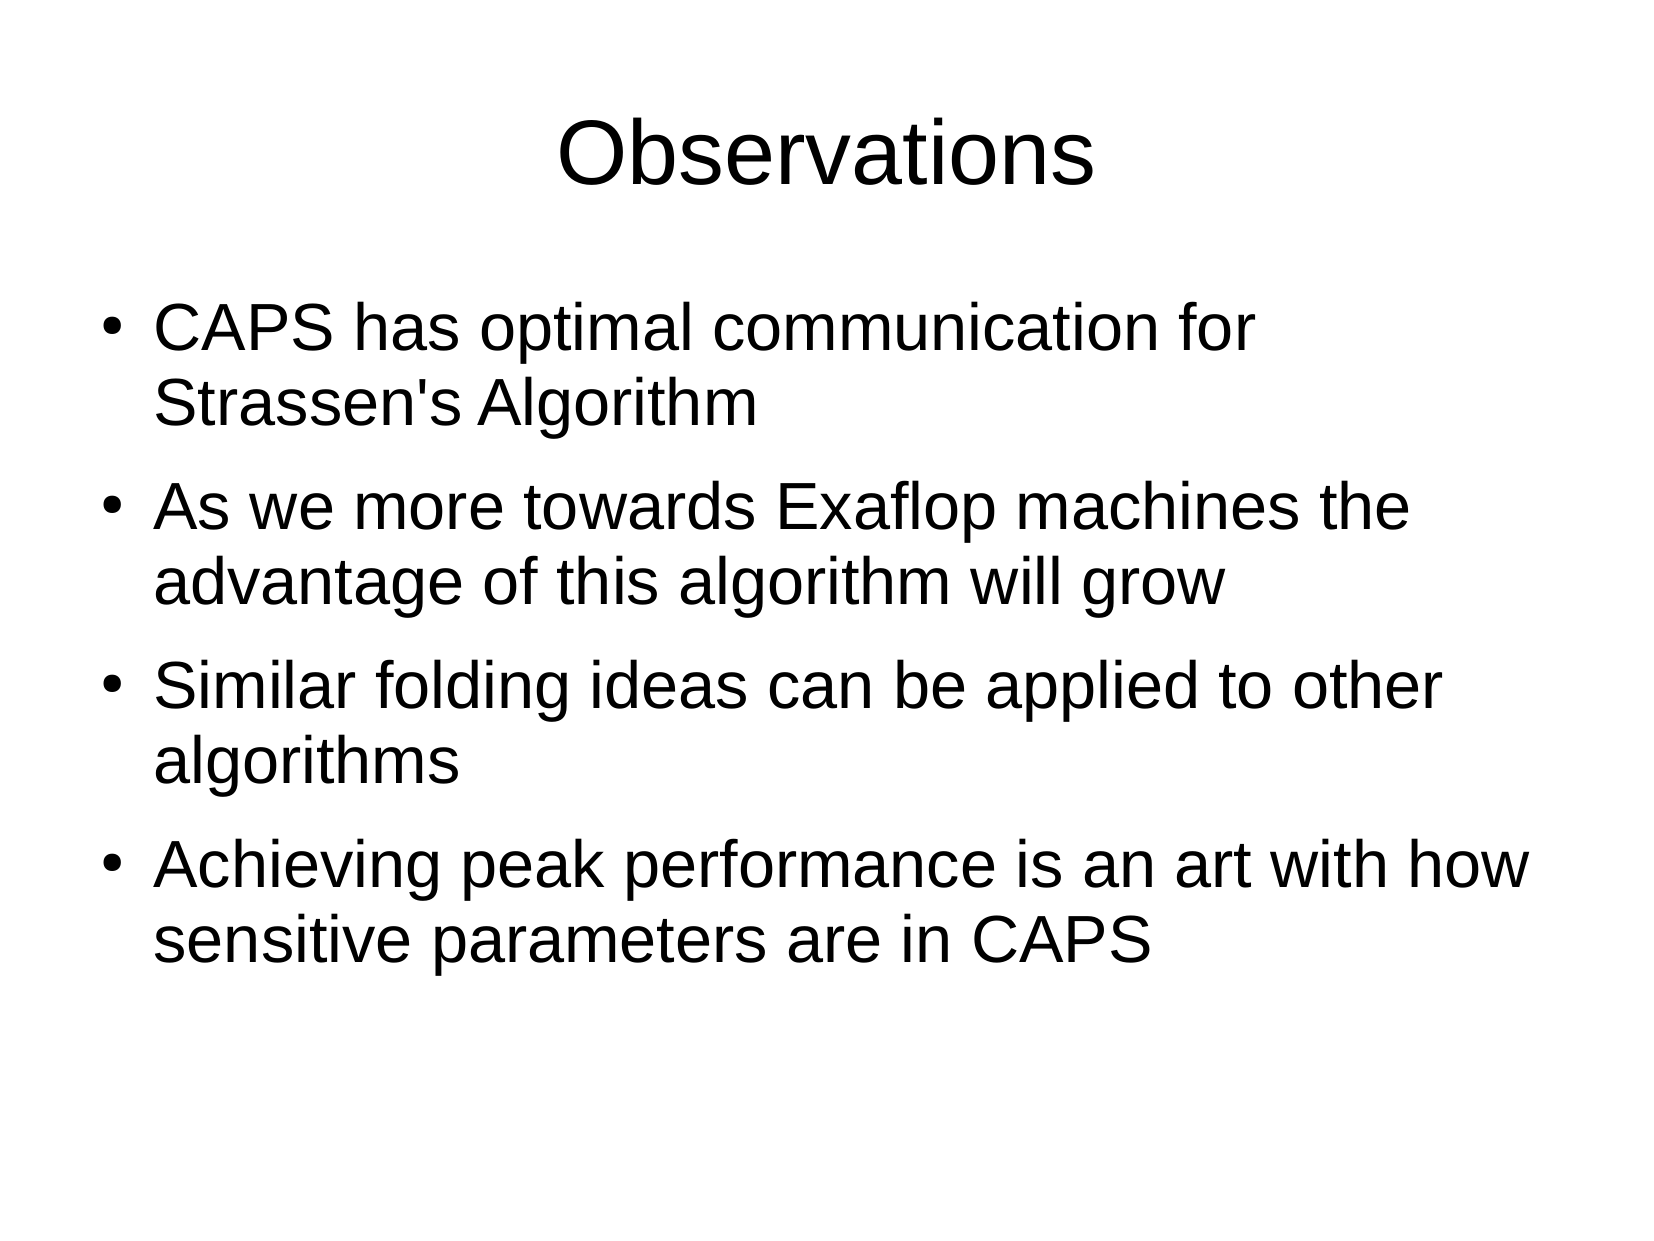

# Observations
CAPS has optimal communication for Strassen's Algorithm
As we more towards Exaflop machines the advantage of this algorithm will grow
Similar folding ideas can be applied to other algorithms
Achieving peak performance is an art with how sensitive parameters are in CAPS